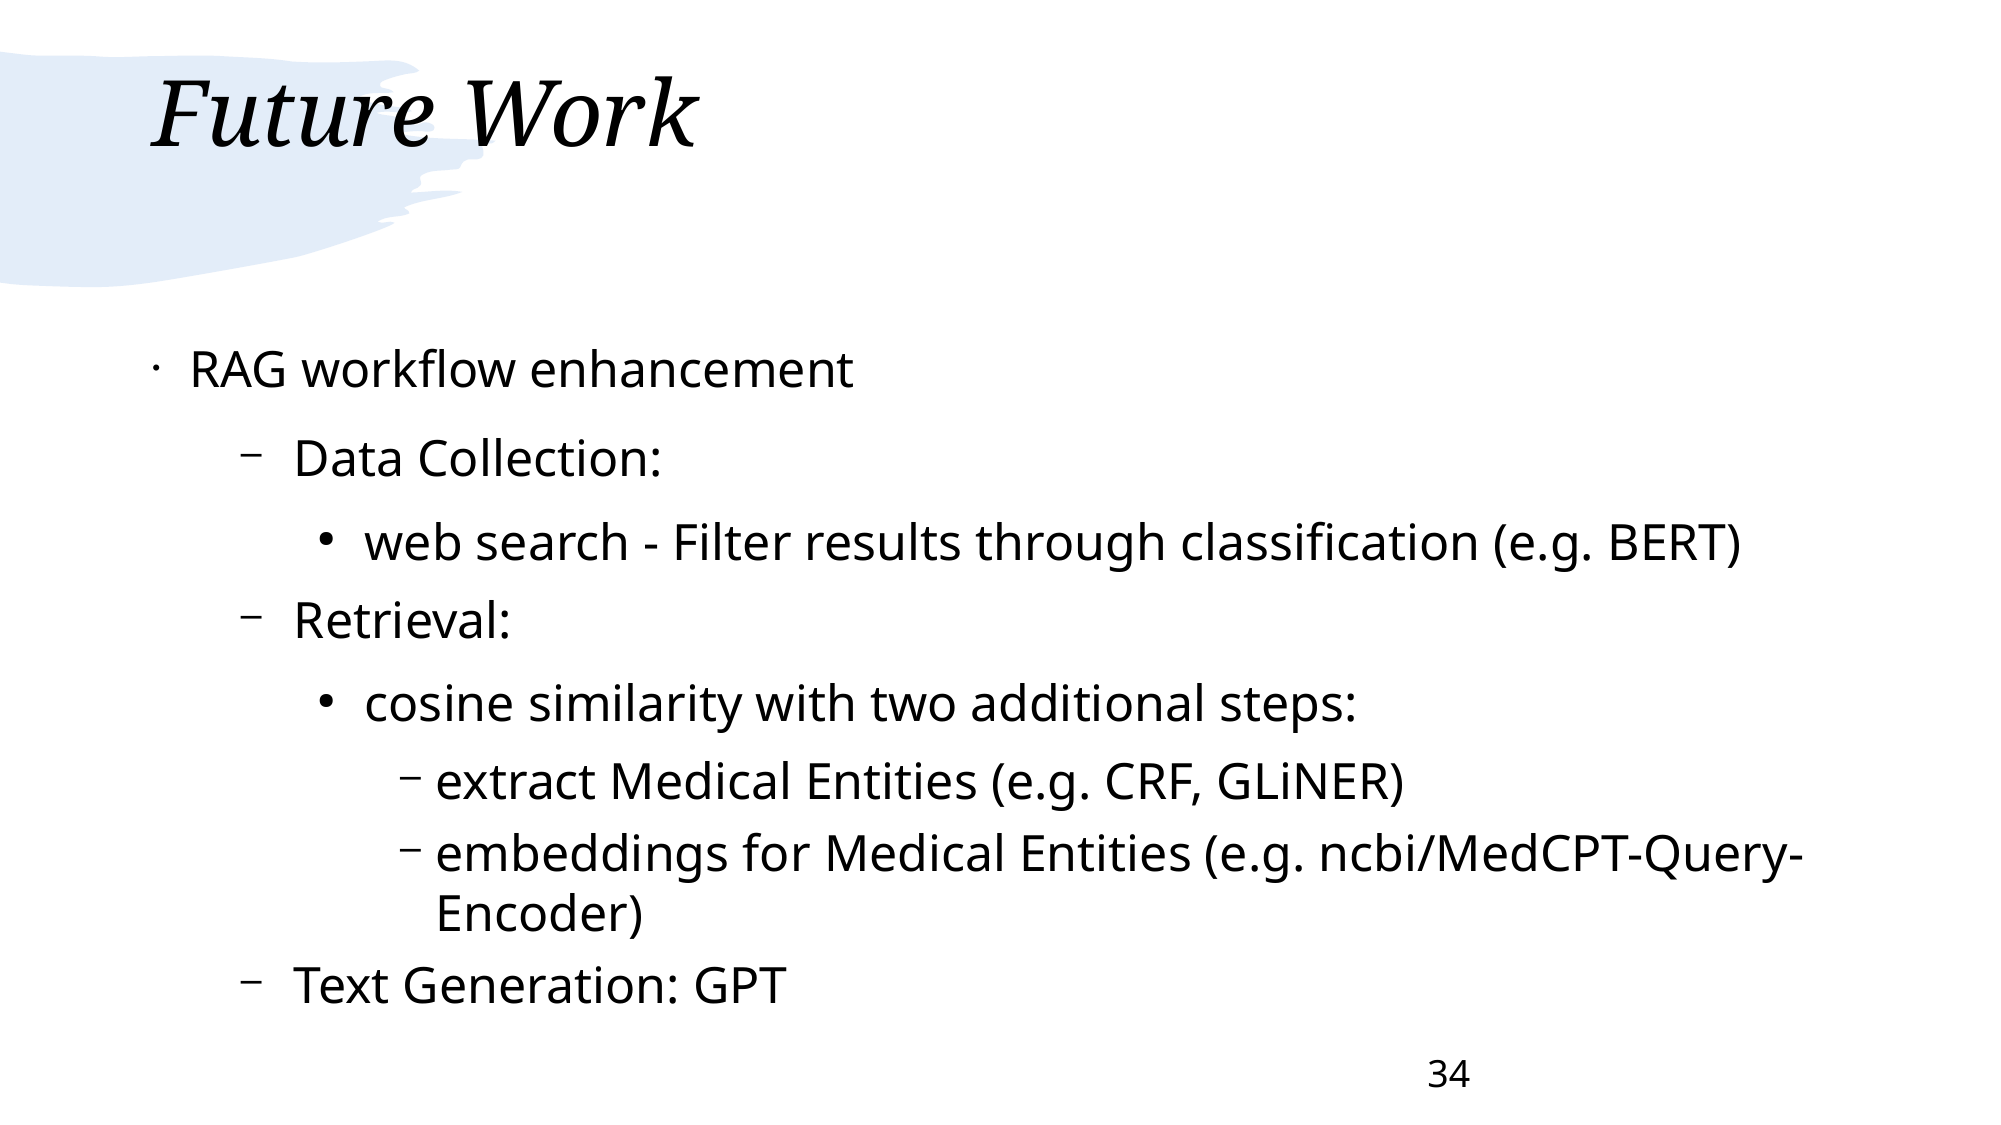

# Future Work
RAG workflow enhancement
Data Collection:
web search - Filter results through classification (e.g. BERT)
Retrieval:
cosine similarity with two additional steps:
extract Medical Entities (e.g. CRF, GLiNER)
embeddings for Medical Entities (e.g. ncbi/MedCPT-Query-Encoder)
Text Generation: GPT